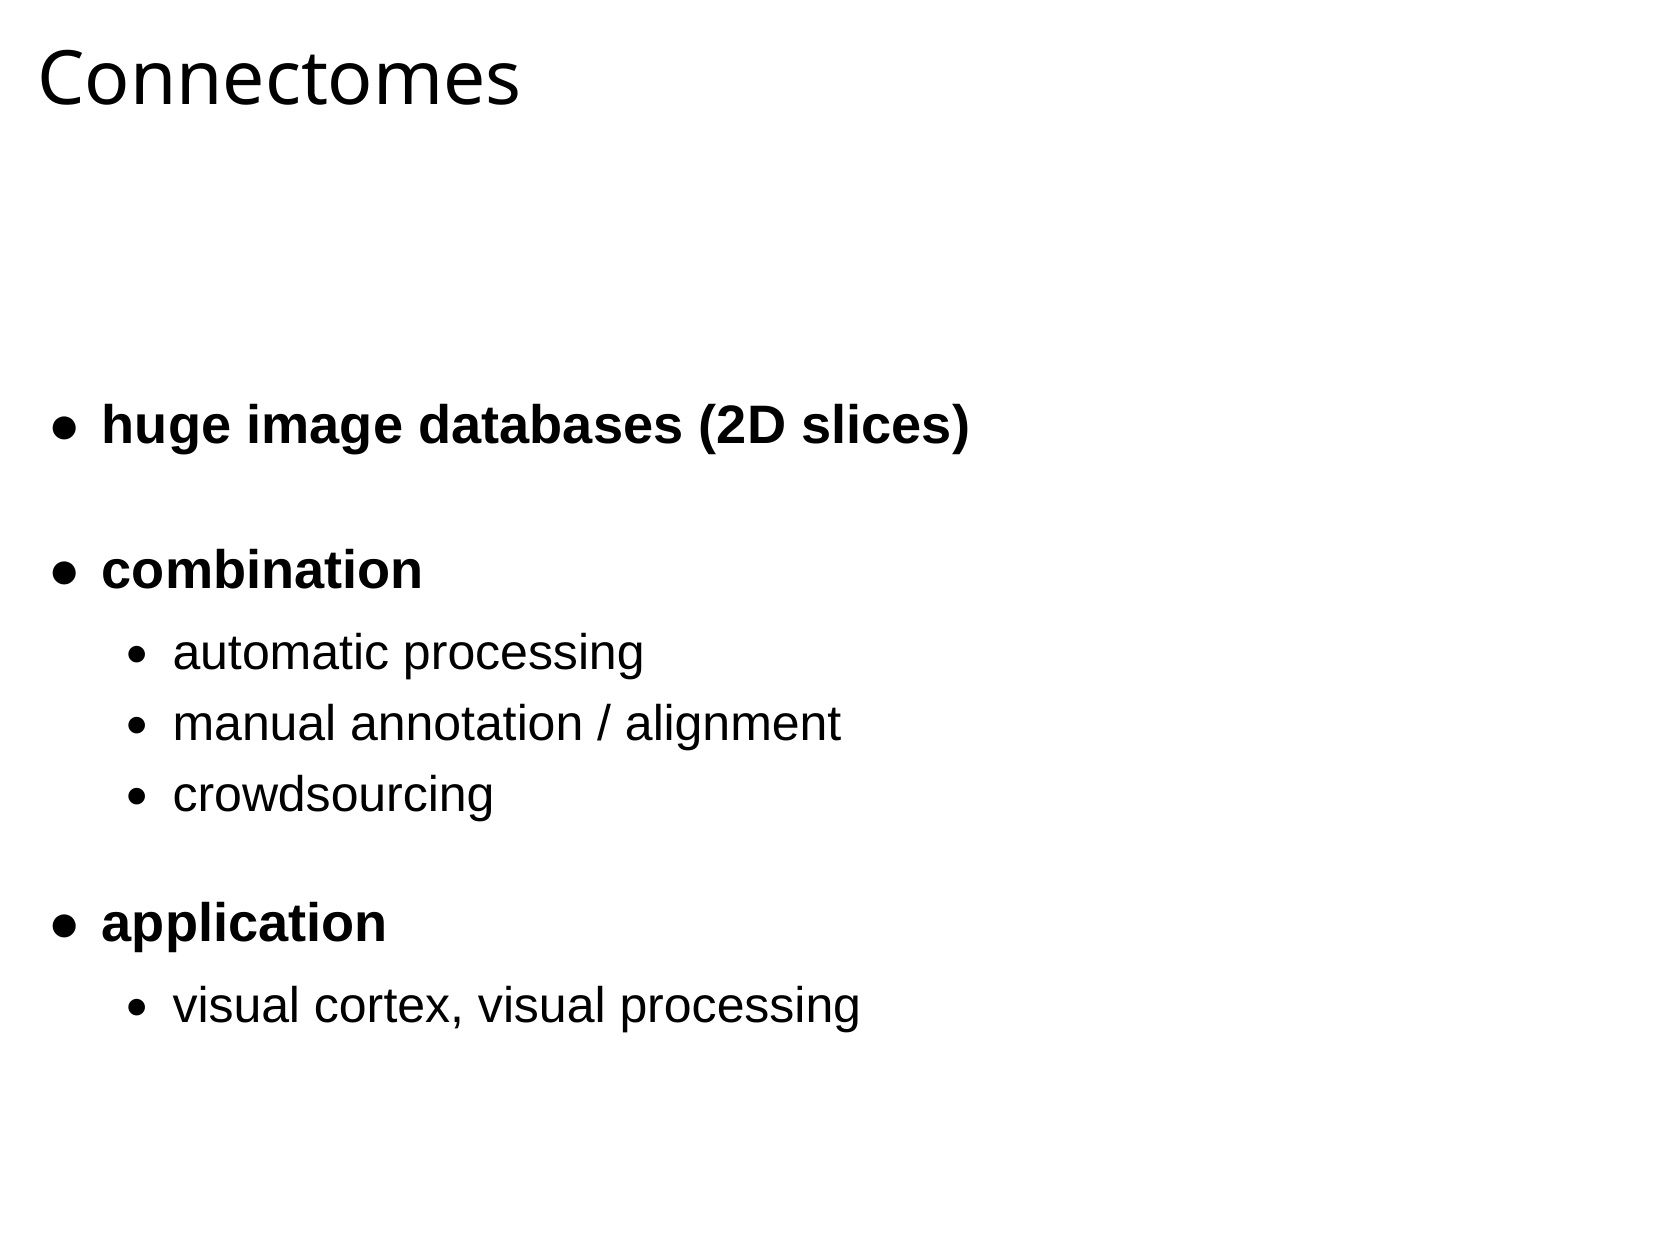

# Connectomes
huge image databases (2D slices)
combination
automatic processing
manual annotation / alignment
crowdsourcing
application
visual cortex, visual processing